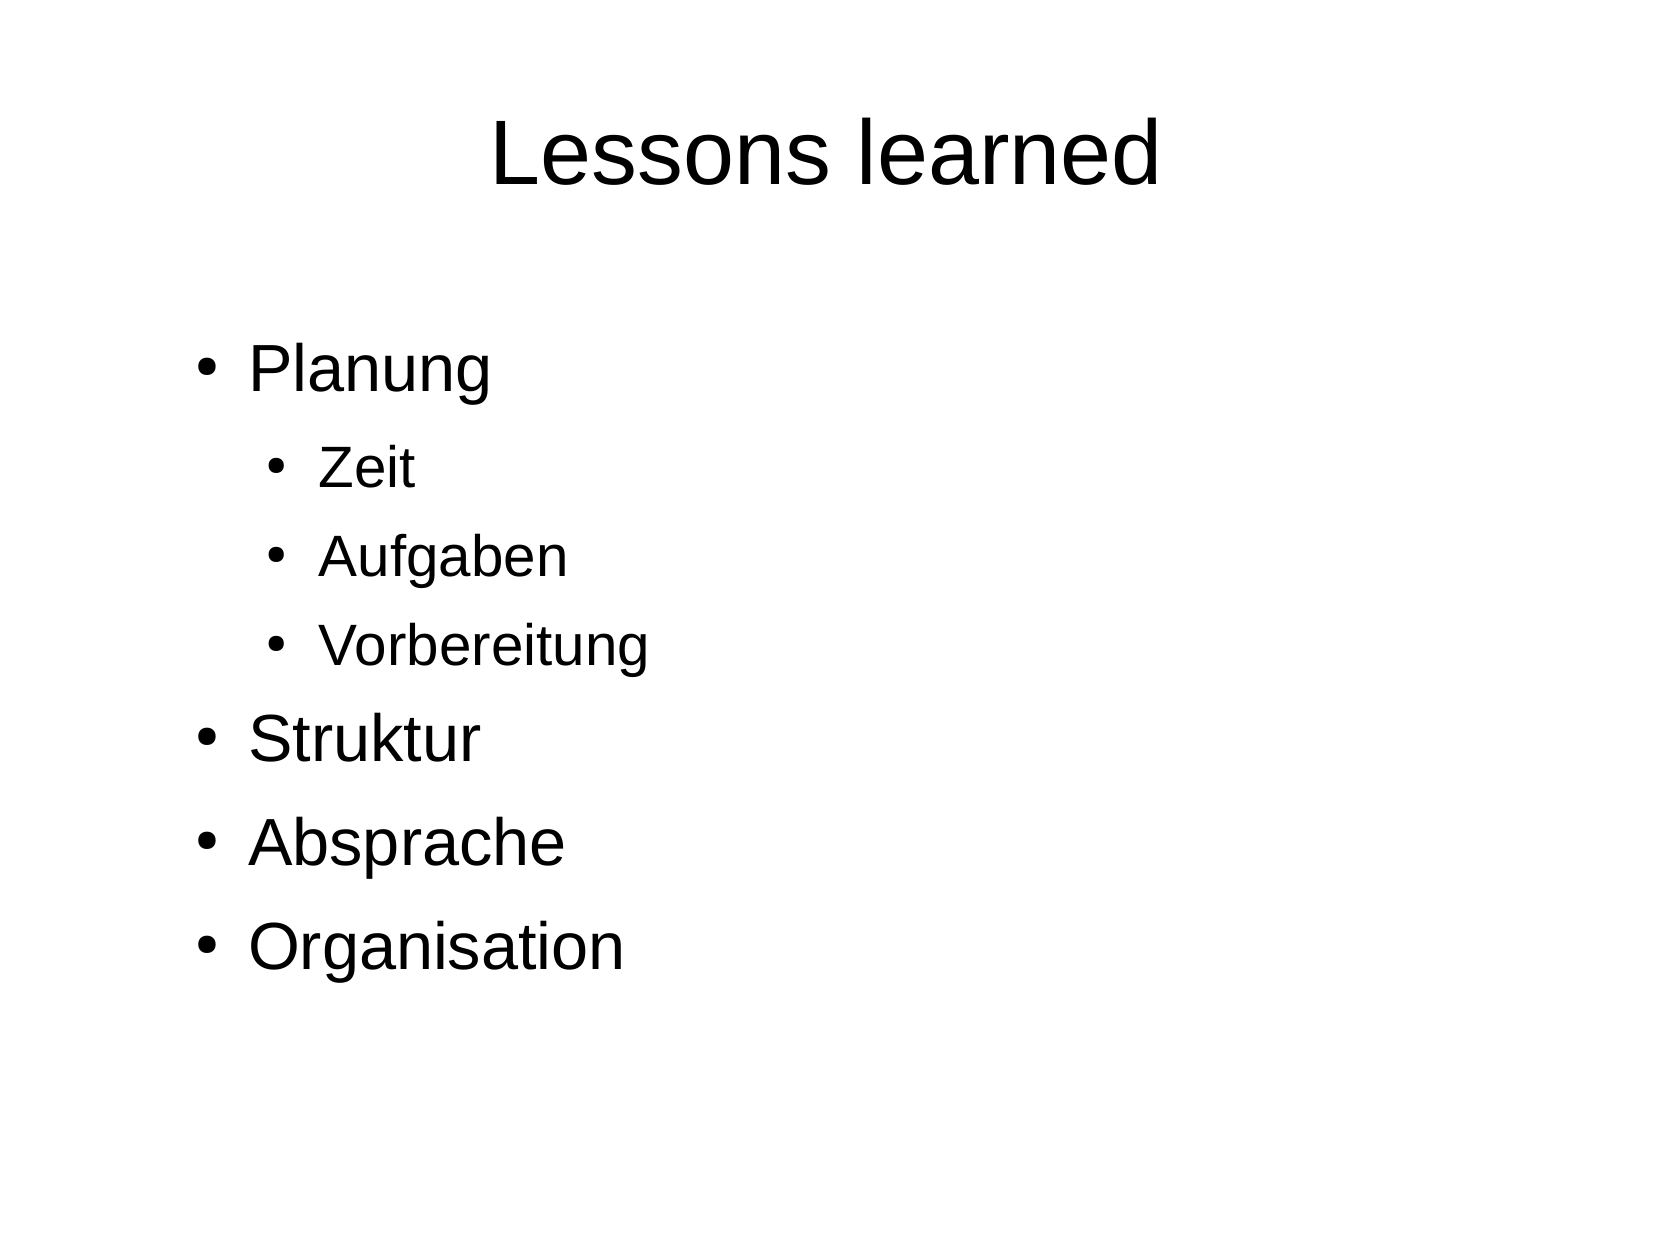

# Lessons learned
Planung
Zeit
Aufgaben
Vorbereitung
Struktur
Absprache
Organisation